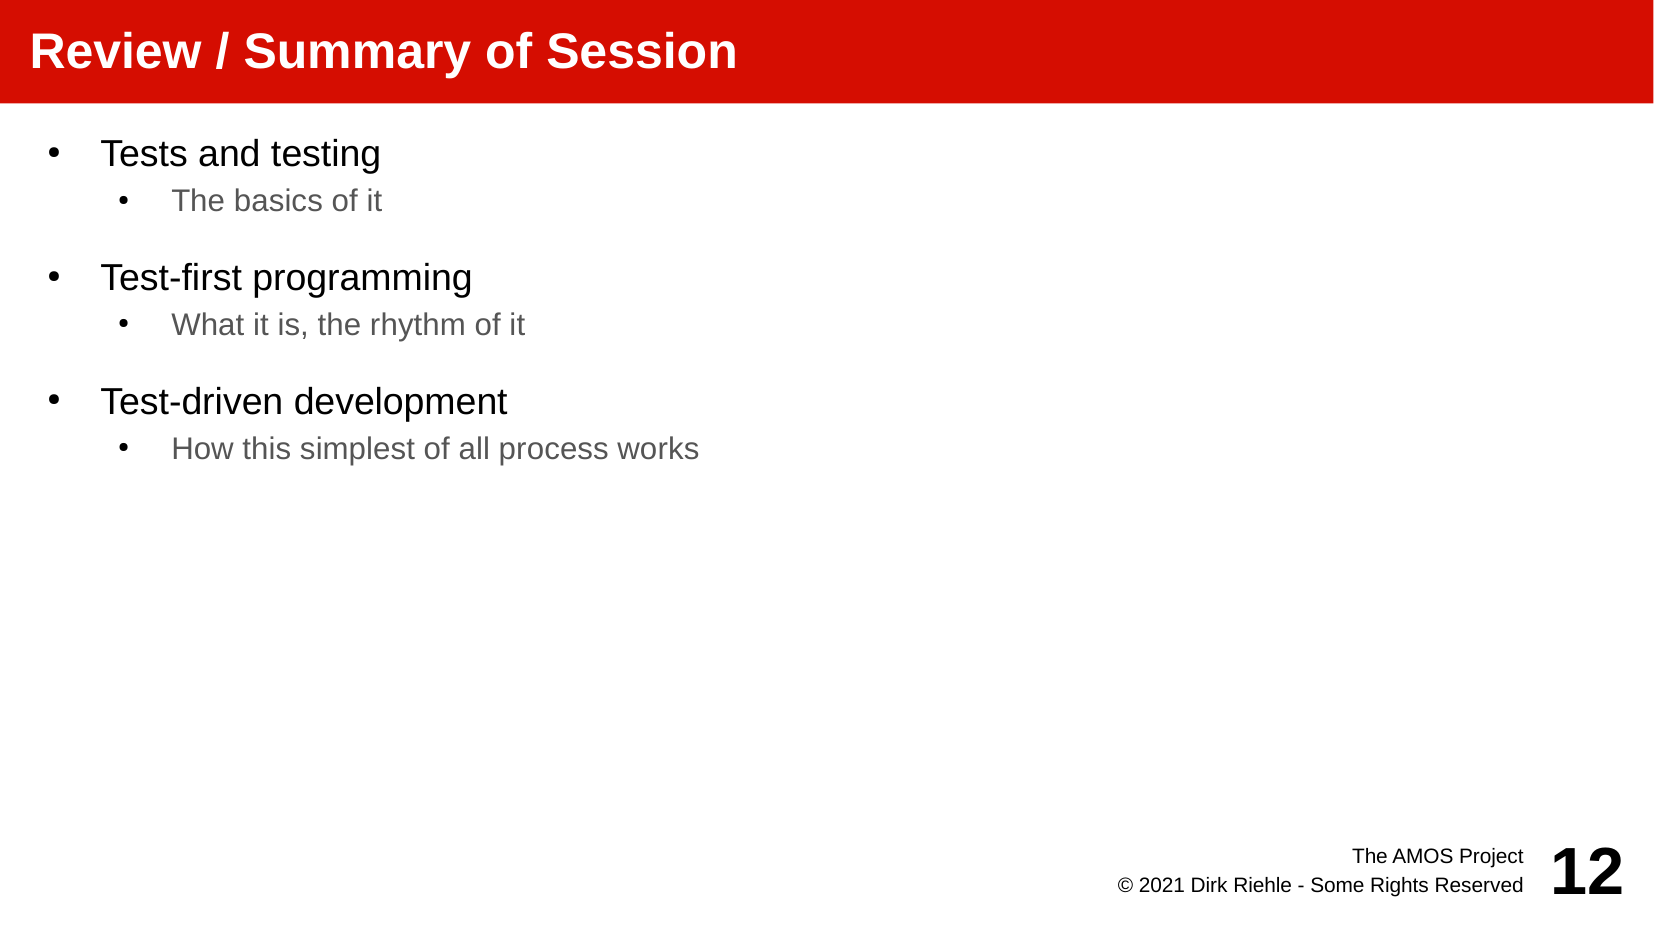

# Review / Summary of Session
Tests and testing
The basics of it
Test-first programming
What it is, the rhythm of it
Test-driven development
How this simplest of all process works
The AMOS Project
12
© 2021 Dirk Riehle - Some Rights Reserved